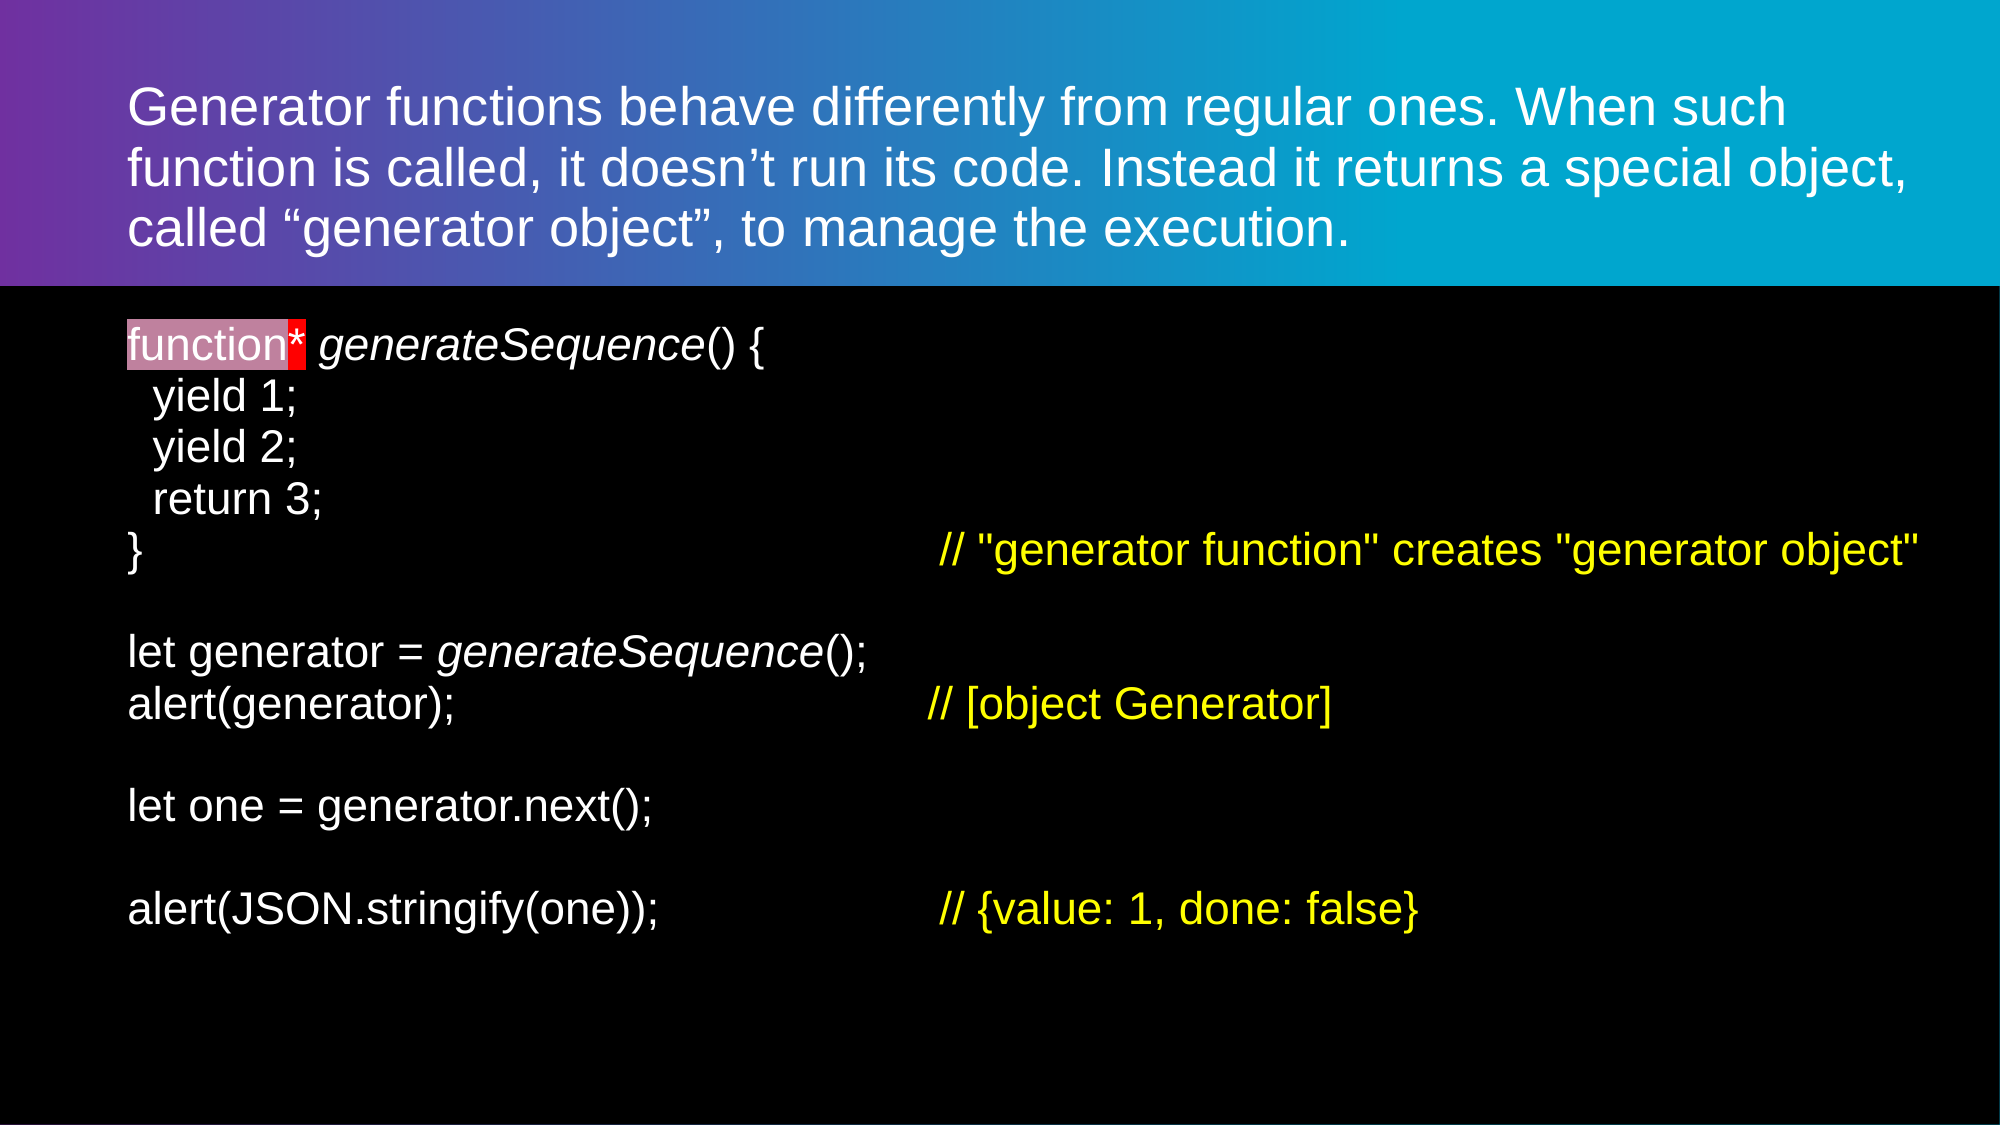

Generator functions behave differently from regular ones. When such function is called, it doesn’t run its code. Instead it returns a special object, called “generator object”, to manage the execution.
function* generateSequence() {
 yield 1;
 yield 2;
 return 3;
} 							// "generator function" creates "generator object"
let generator = generateSequence();
alert(generator); // [object Generator]
let one = generator.next();
alert(JSON.stringify(one)); 				// {value: 1, done: false}